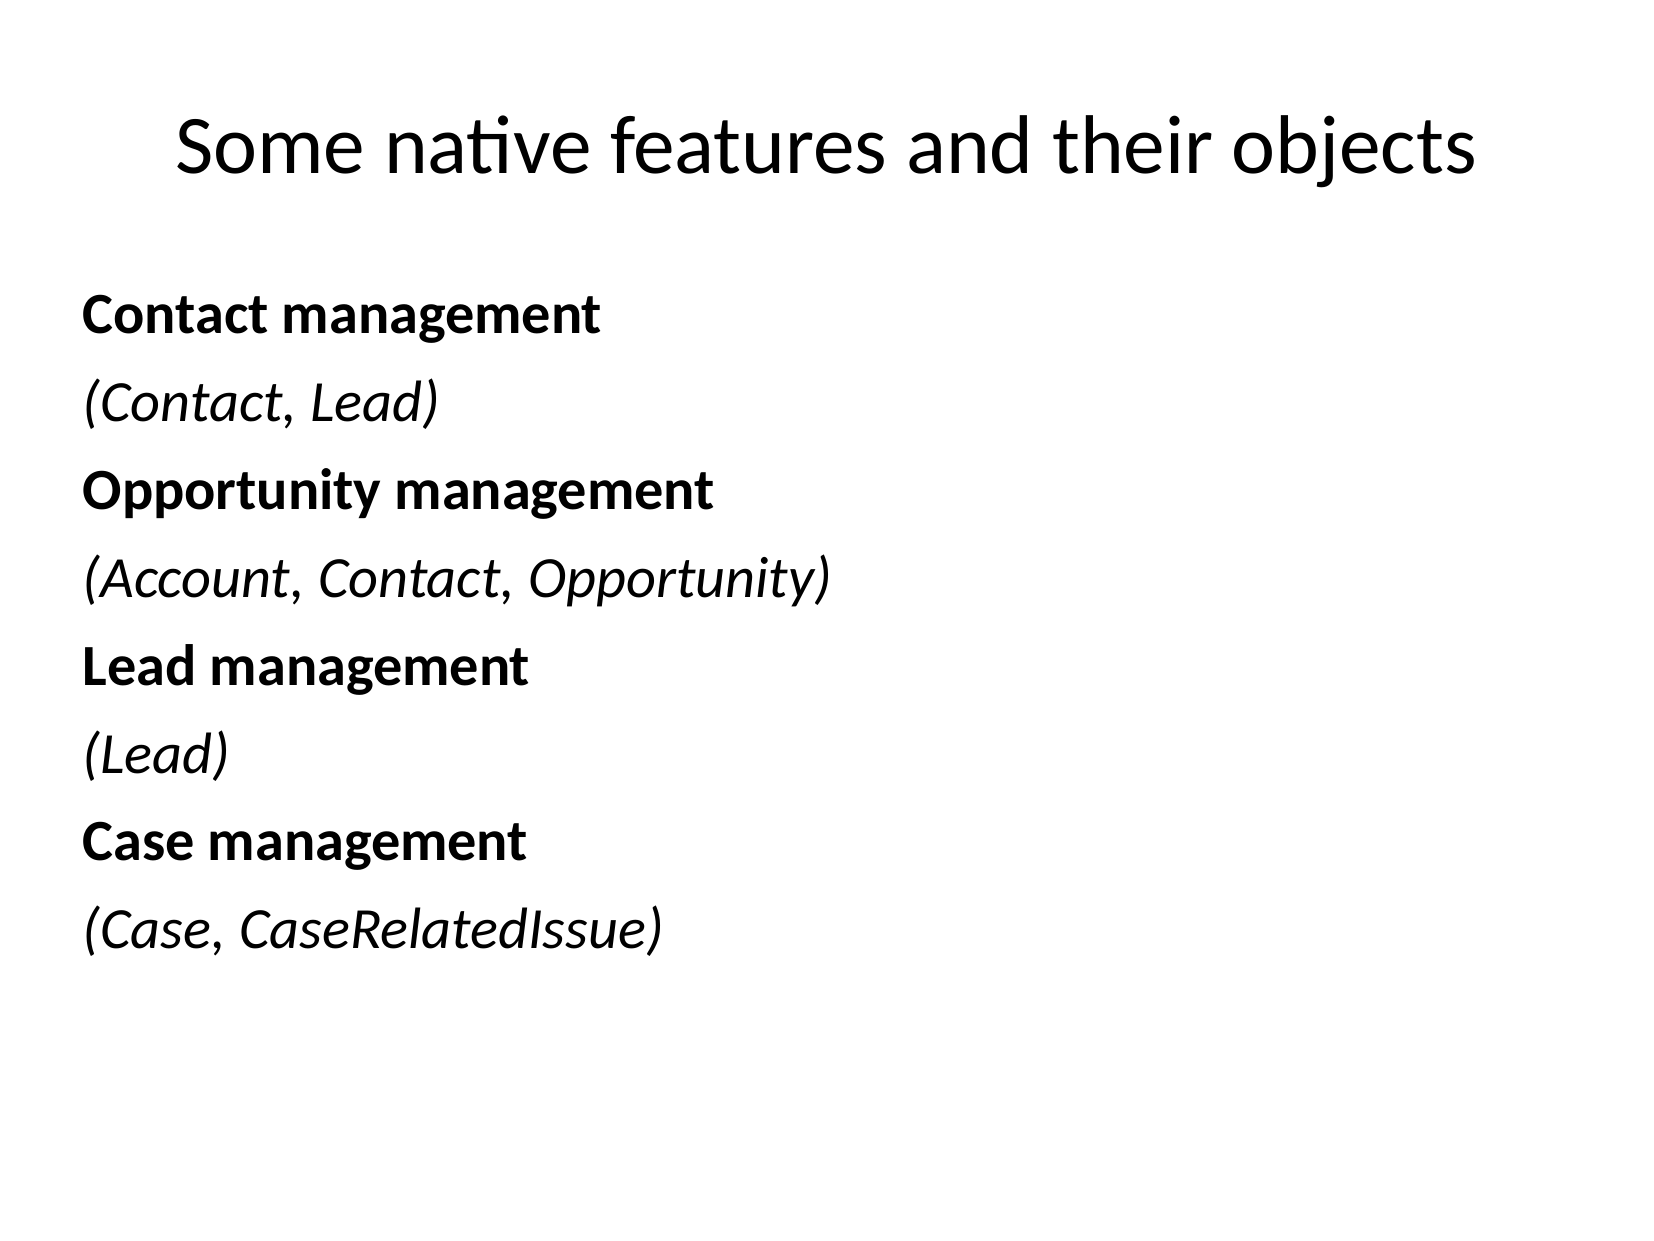

# Some native features and their objects
Contact management
(Contact, Lead)
Opportunity management
(Account, Contact, Opportunity)
Lead management
(Lead)
Case management
(Case, CaseRelatedIssue)